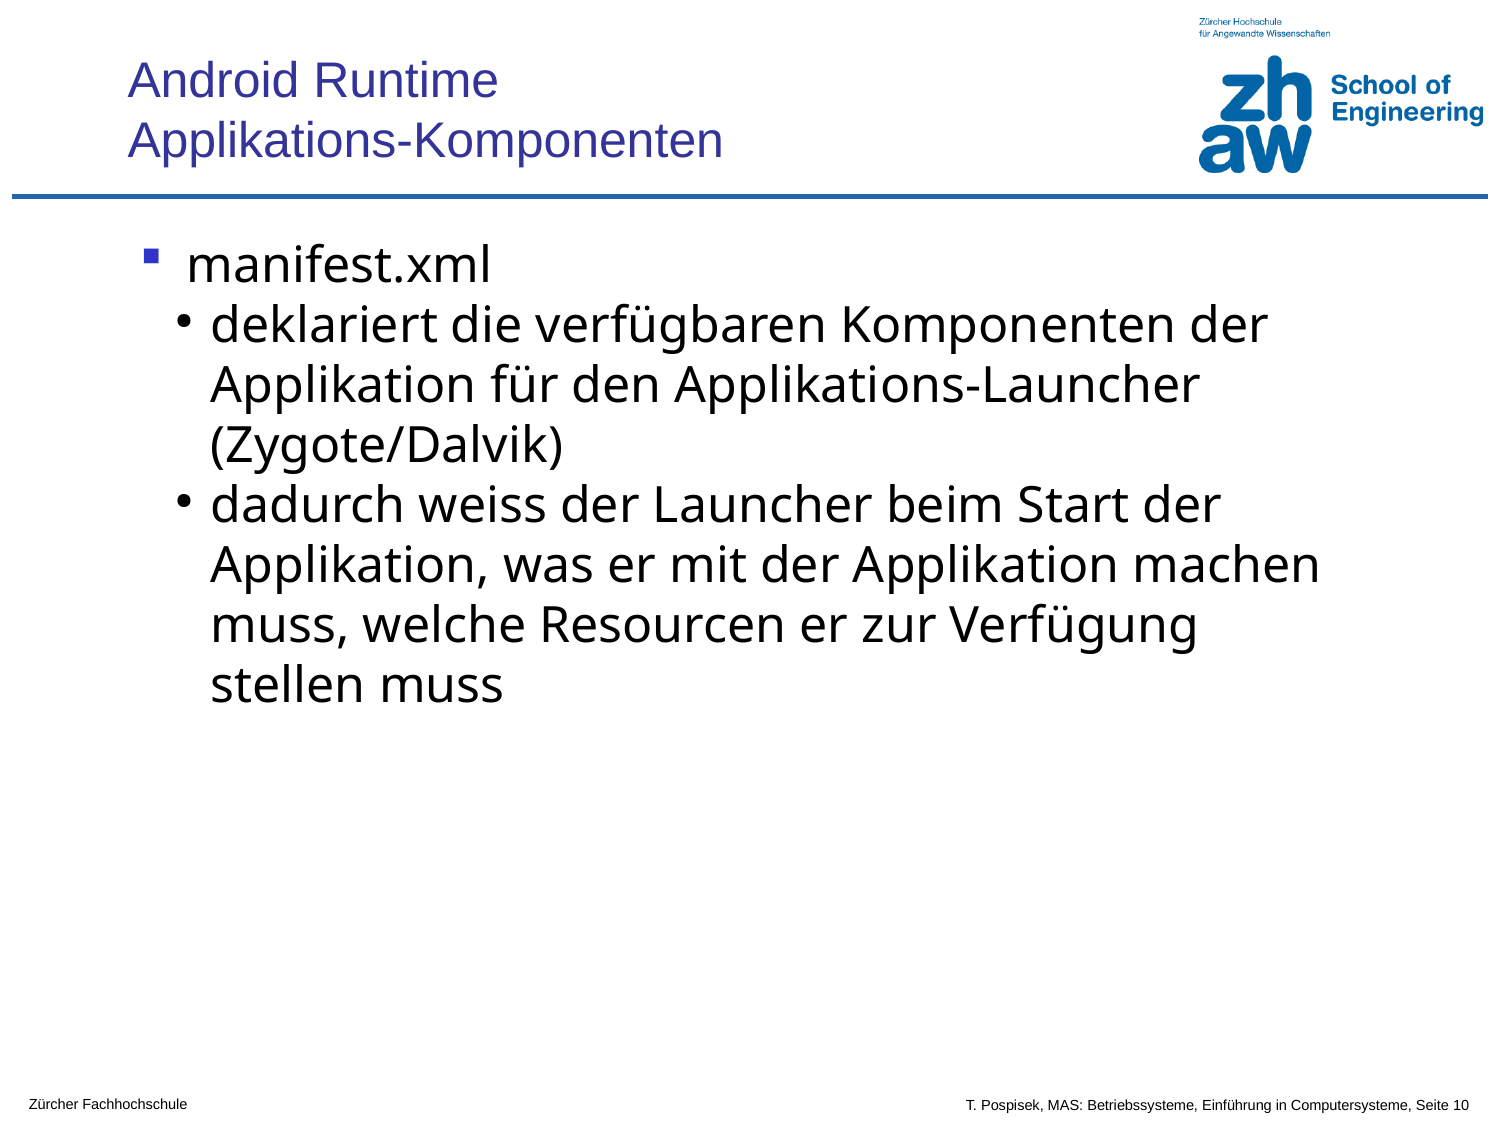

# Android Runtime Applikations-Komponenten
manifest.xml
deklariert die verfügbaren Komponenten der Applikation für den Applikations-Launcher (Zygote/Dalvik)
dadurch weiss der Launcher beim Start der Applikation, was er mit der Applikation machen muss, welche Resourcen er zur Verfügung stellen muss